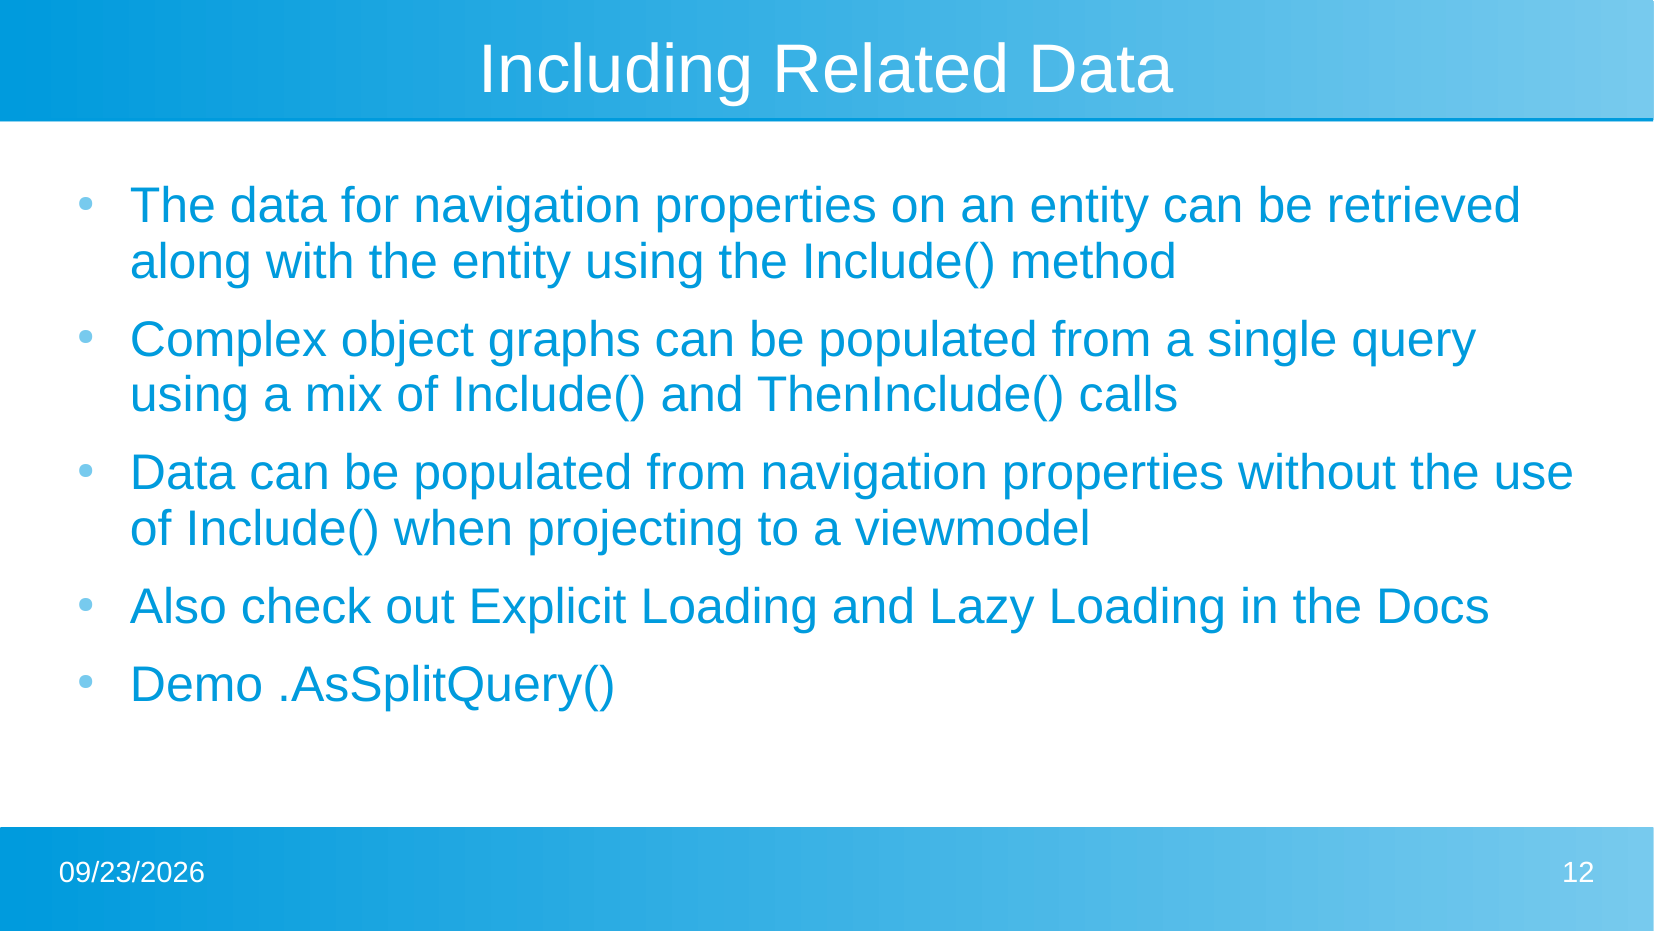

# Including Related Data
The data for navigation properties on an entity can be retrieved along with the entity using the Include() method
Complex object graphs can be populated from a single query using a mix of Include() and ThenInclude() calls
Data can be populated from navigation properties without the use of Include() when projecting to a viewmodel
Also check out Explicit Loading and Lazy Loading in the Docs
Demo .AsSplitQuery()
12